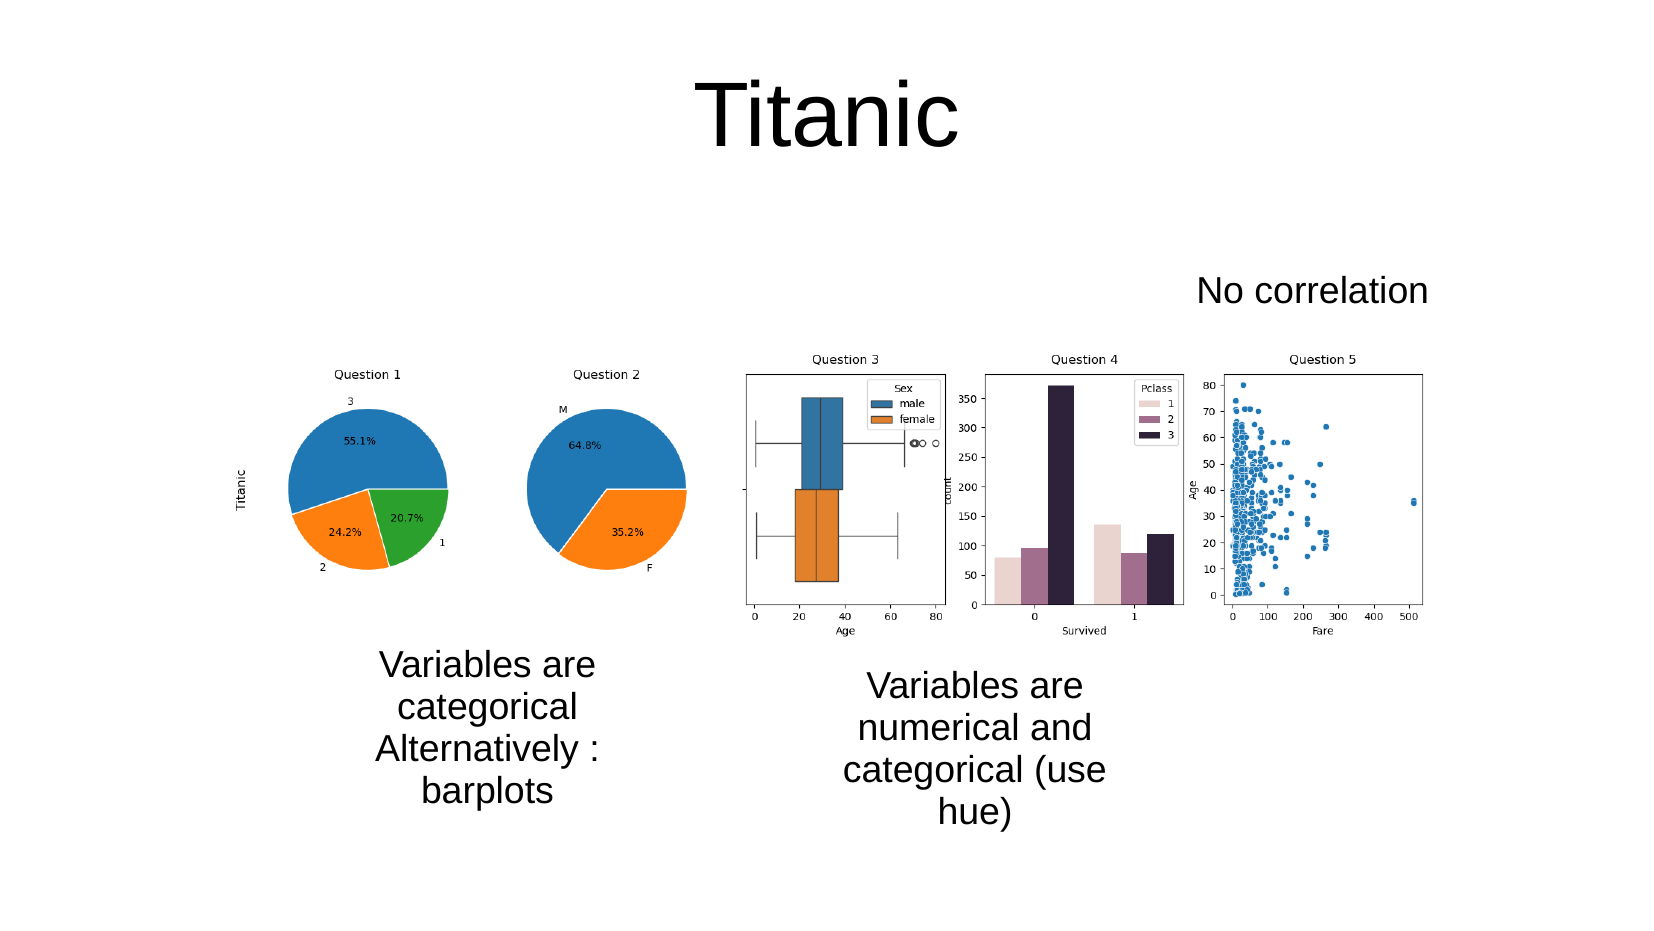

# Titanic
No correlation
Variables are categorical
Alternatively : barplots
Variables are numerical and categorical (use hue)